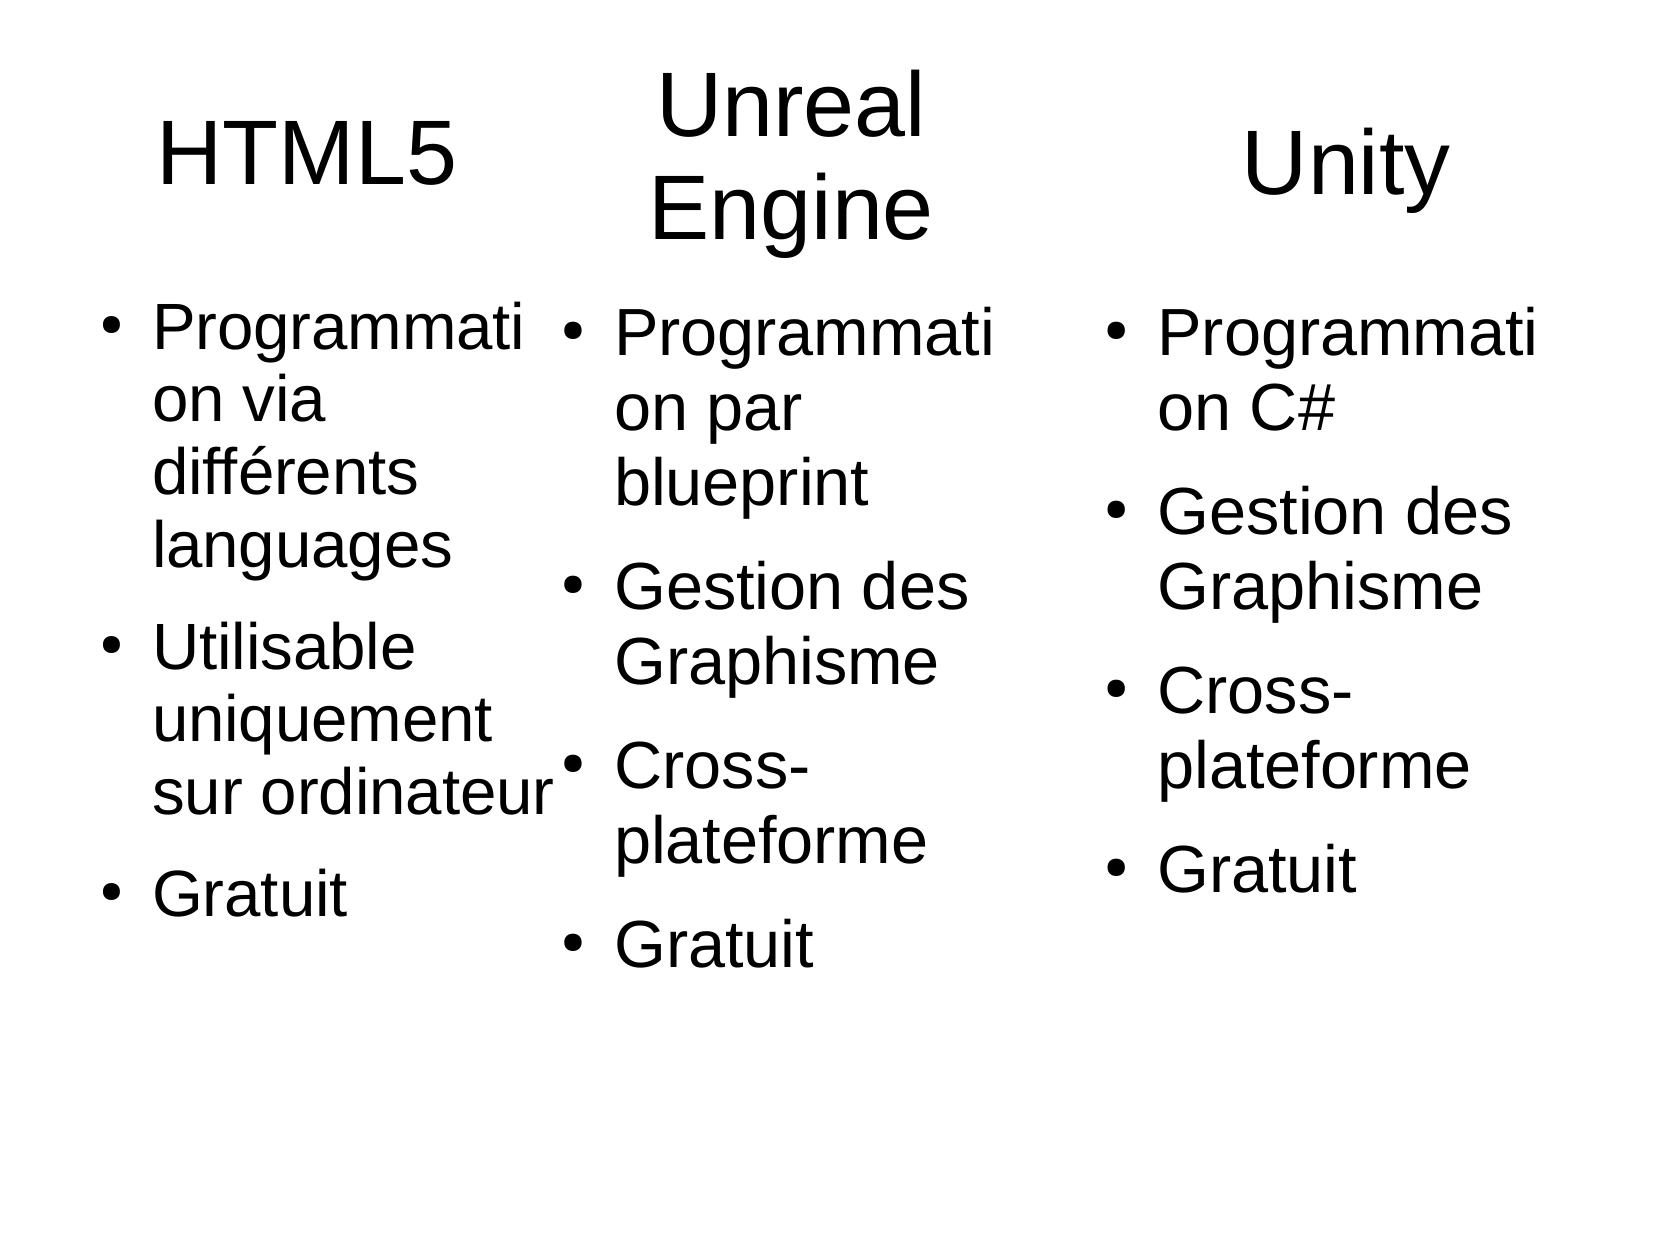

# HTML5
Unreal Engine
Unity
Programmation via différents languages
Utilisable uniquement sur ordinateur
Gratuit
Programmation par blueprint
Gestion des Graphisme
Cross-plateforme
Gratuit
Programmation C#
Gestion des Graphisme
Cross-plateforme
Gratuit